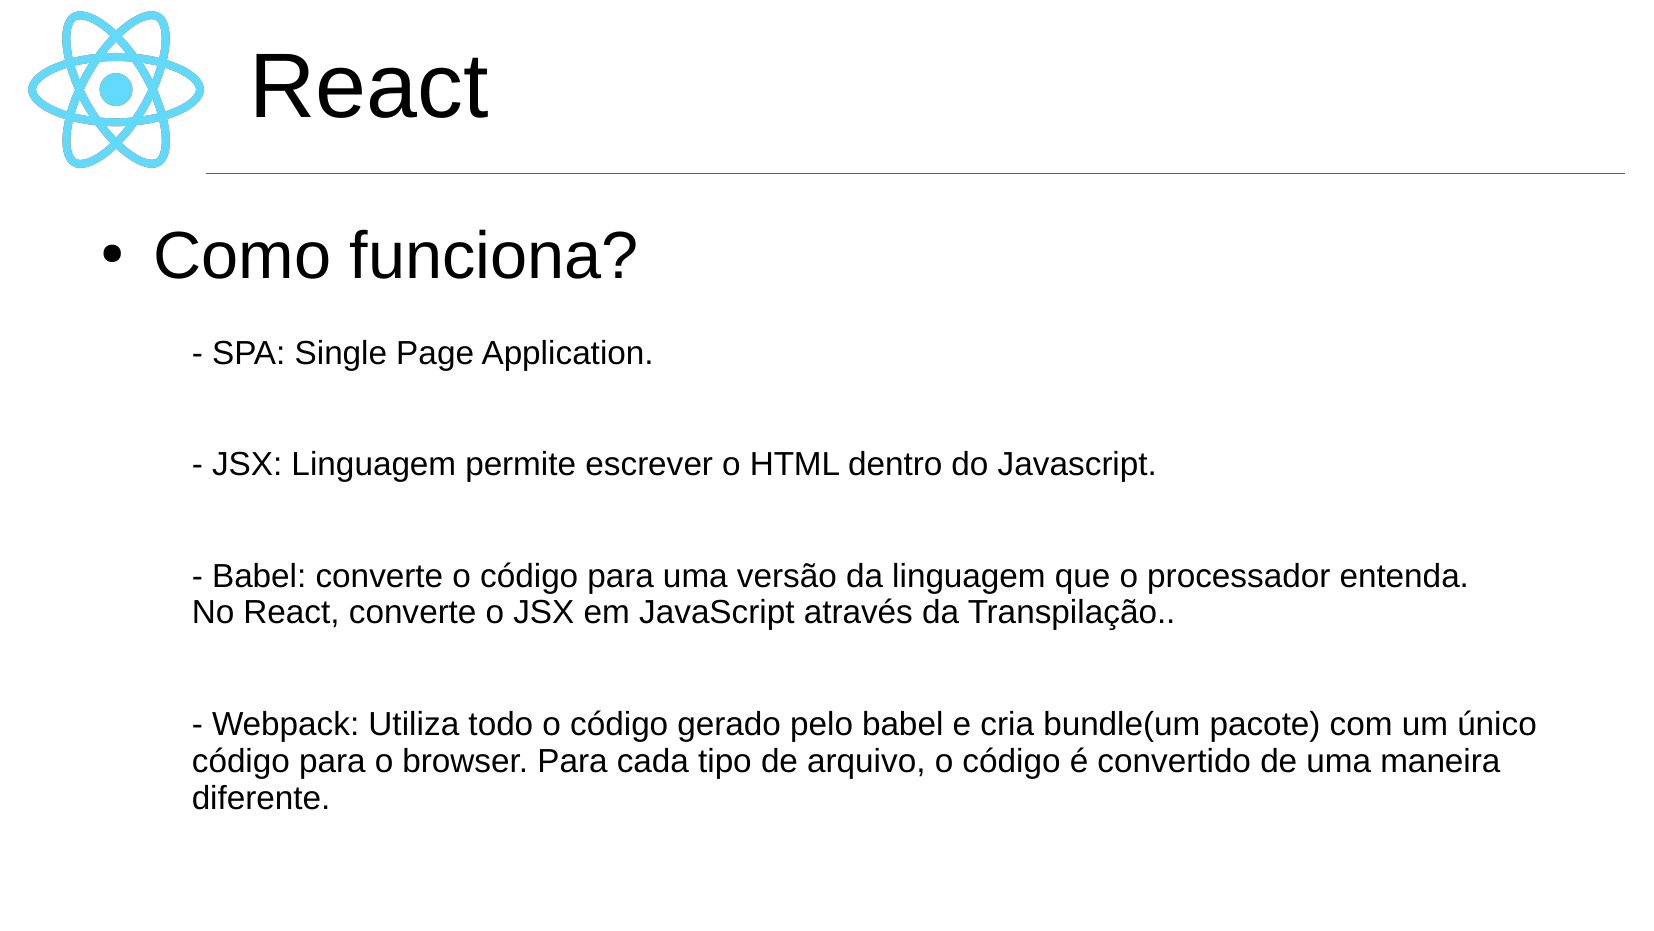

# React
Como funciona?
- SPA: Single Page Application.
- JSX: Linguagem permite escrever o HTML dentro do Javascript.
- Babel: converte o código para uma versão da linguagem que o processador entenda.
No React, converte o JSX em JavaScript através da Transpilação..
- Webpack: Utiliza todo o código gerado pelo babel e cria bundle(um pacote) com um único código para o browser. Para cada tipo de arquivo, o código é convertido de uma maneira diferente.